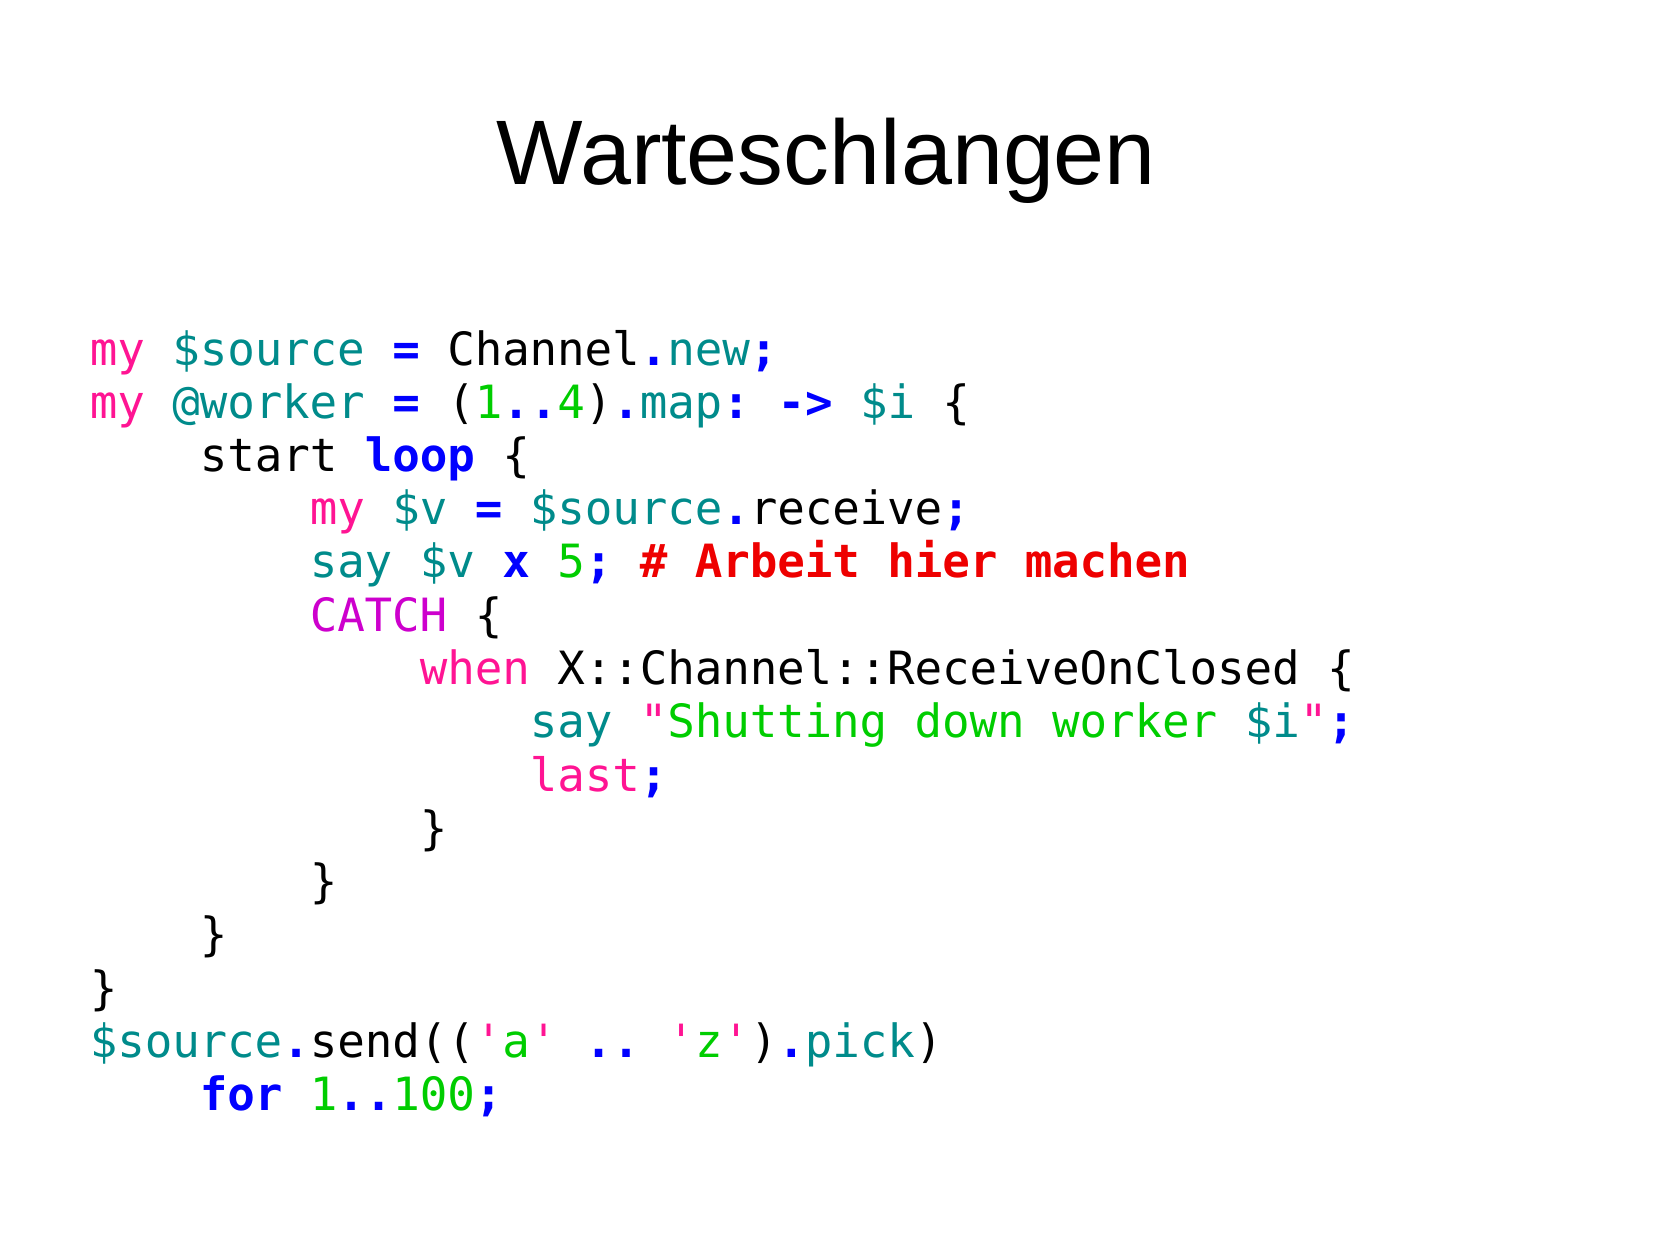

# Warteschlangen
my $source = Channel.new;
my @worker = (1..4).map: -> $i {
 start loop {
 my $v = $source.receive;
 say $v x 5; # Arbeit hier machen
 CATCH {
 when X::Channel::ReceiveOnClosed {
 say "Shutting down worker $i";
 last;
 }
 }
 }
}
$source.send(('a' .. 'z').pick)
 for 1..100;